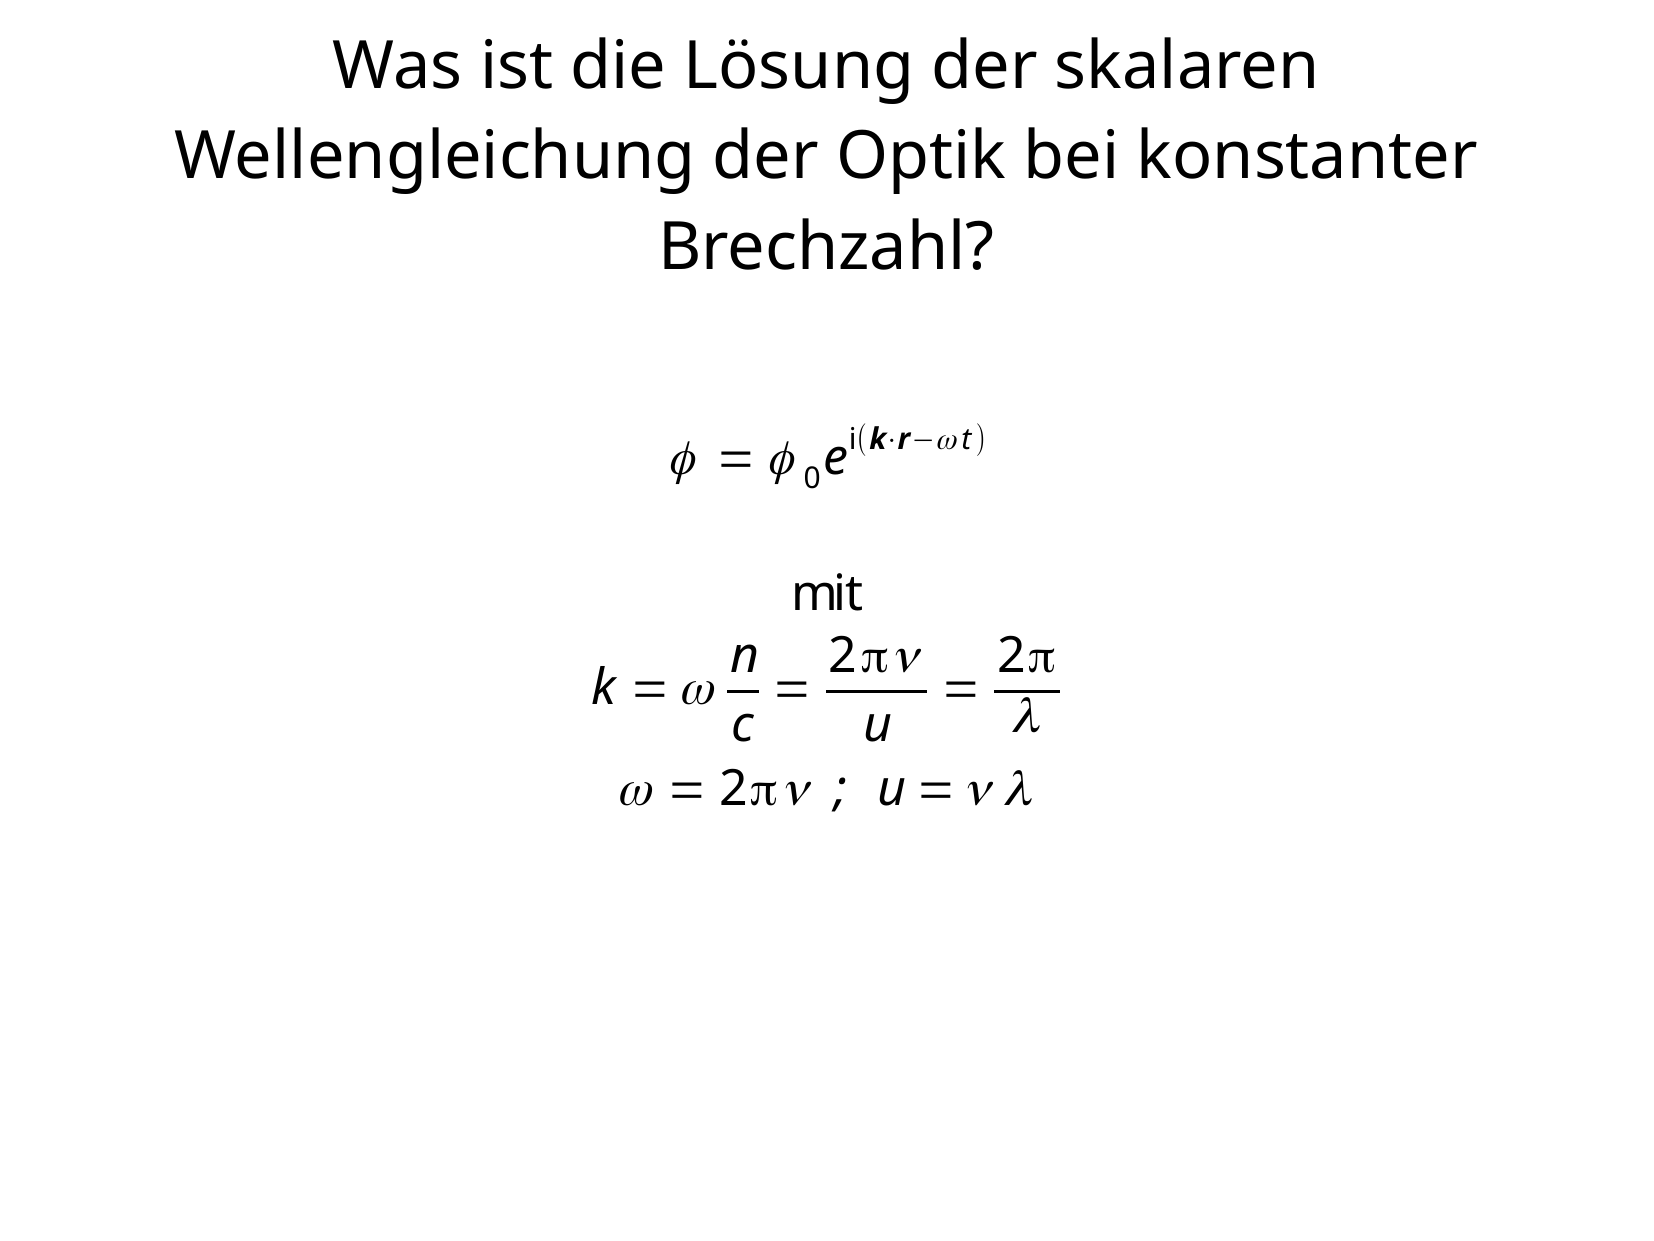

# Was ist die Lösung der skalaren Wellengleichung der Optik bei konstanter Brechzahl?